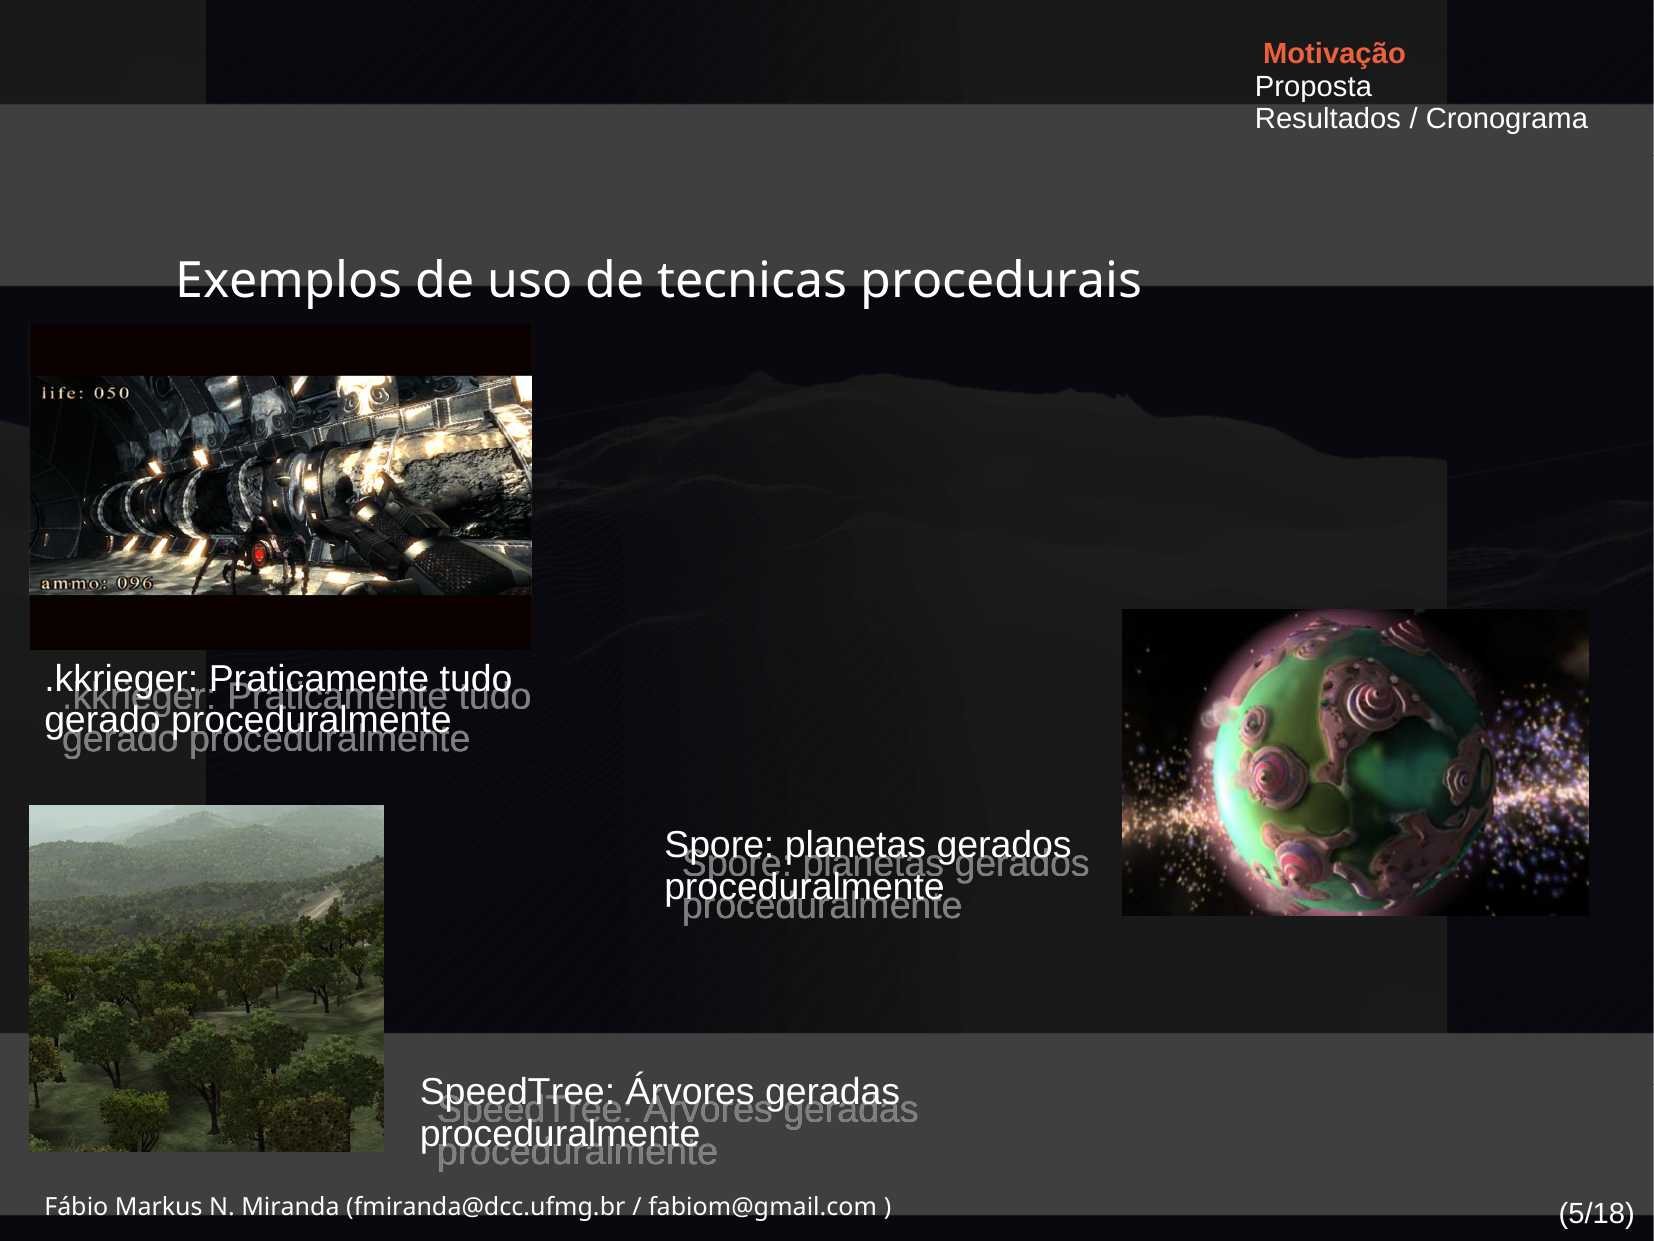

Motivação
Proposta
Resultados / Cronograma
 Exemplos de uso de tecnicas procedurais
.kkrieger: Praticamente tudo gerado proceduralmente
Spore: planetas gerados proceduralmente
SpeedTree: Árvores geradas
proceduralmente
Fábio Markus N. Miranda (fmiranda@dcc.ufmg.br / fabiom@gmail.com )
 (5/18)